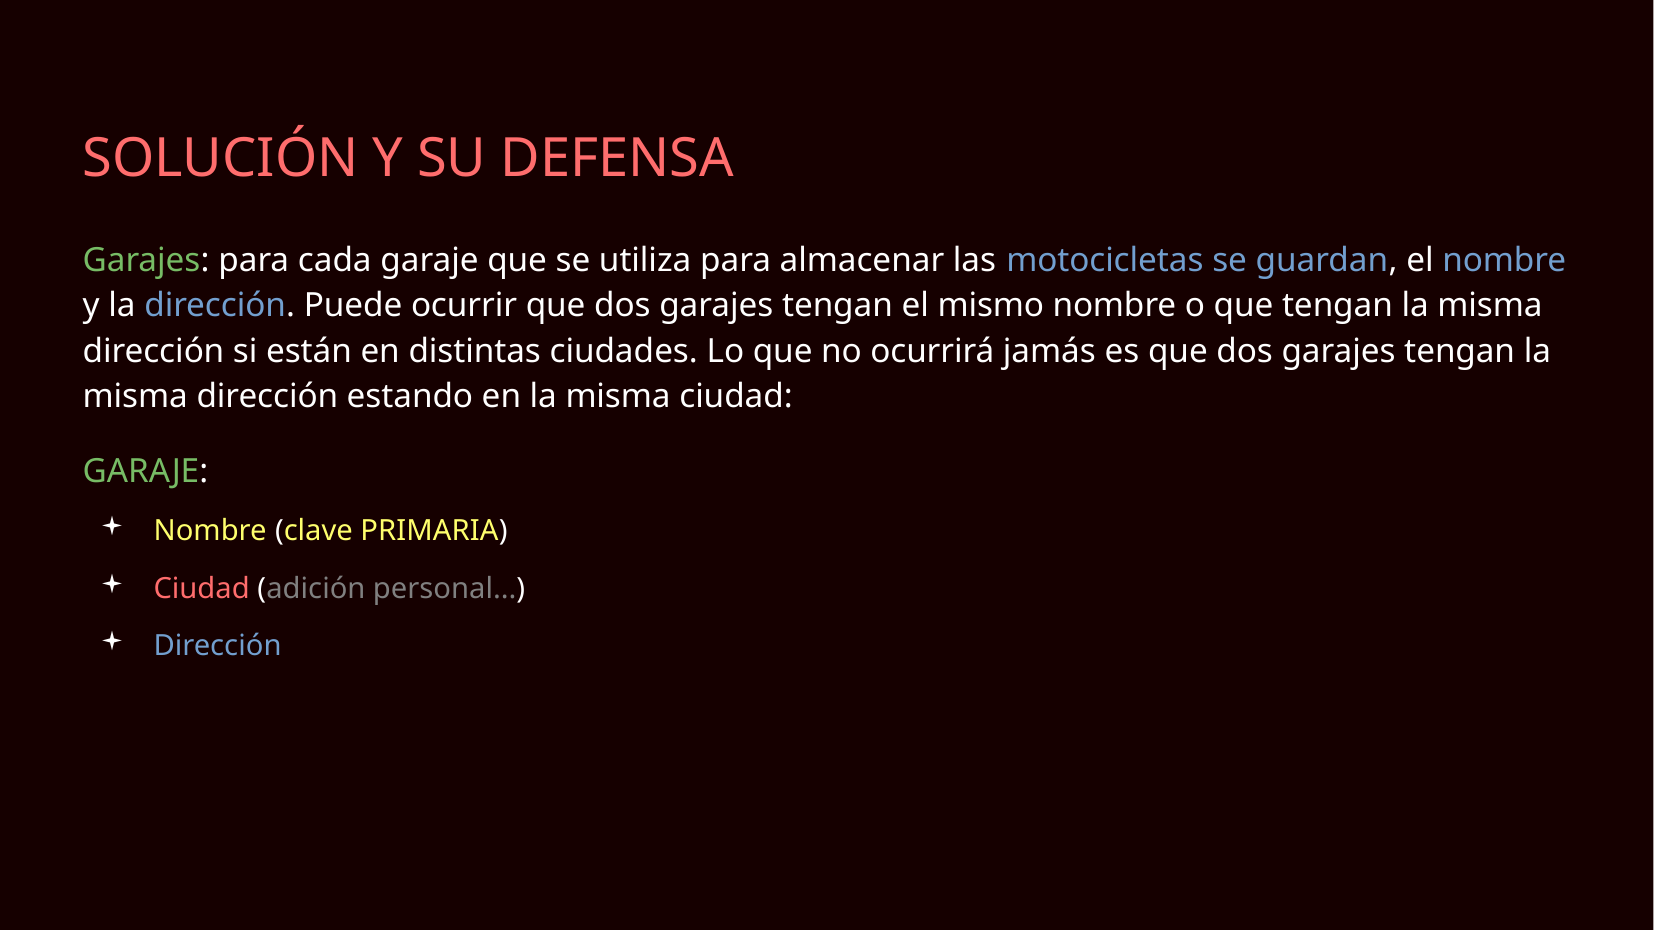

# SOLUCIÓN Y SU DEFENSA
Garajes: para cada garaje que se utiliza para almacenar las motocicletas se guardan, el nombre y la dirección. Puede ocurrir que dos garajes tengan el mismo nombre o que tengan la misma dirección si están en distintas ciudades. Lo que no ocurrirá jamás es que dos garajes tengan la misma dirección estando en la misma ciudad:
GARAJE:
Nombre (clave PRIMARIA)
Ciudad (adición personal...)
Dirección